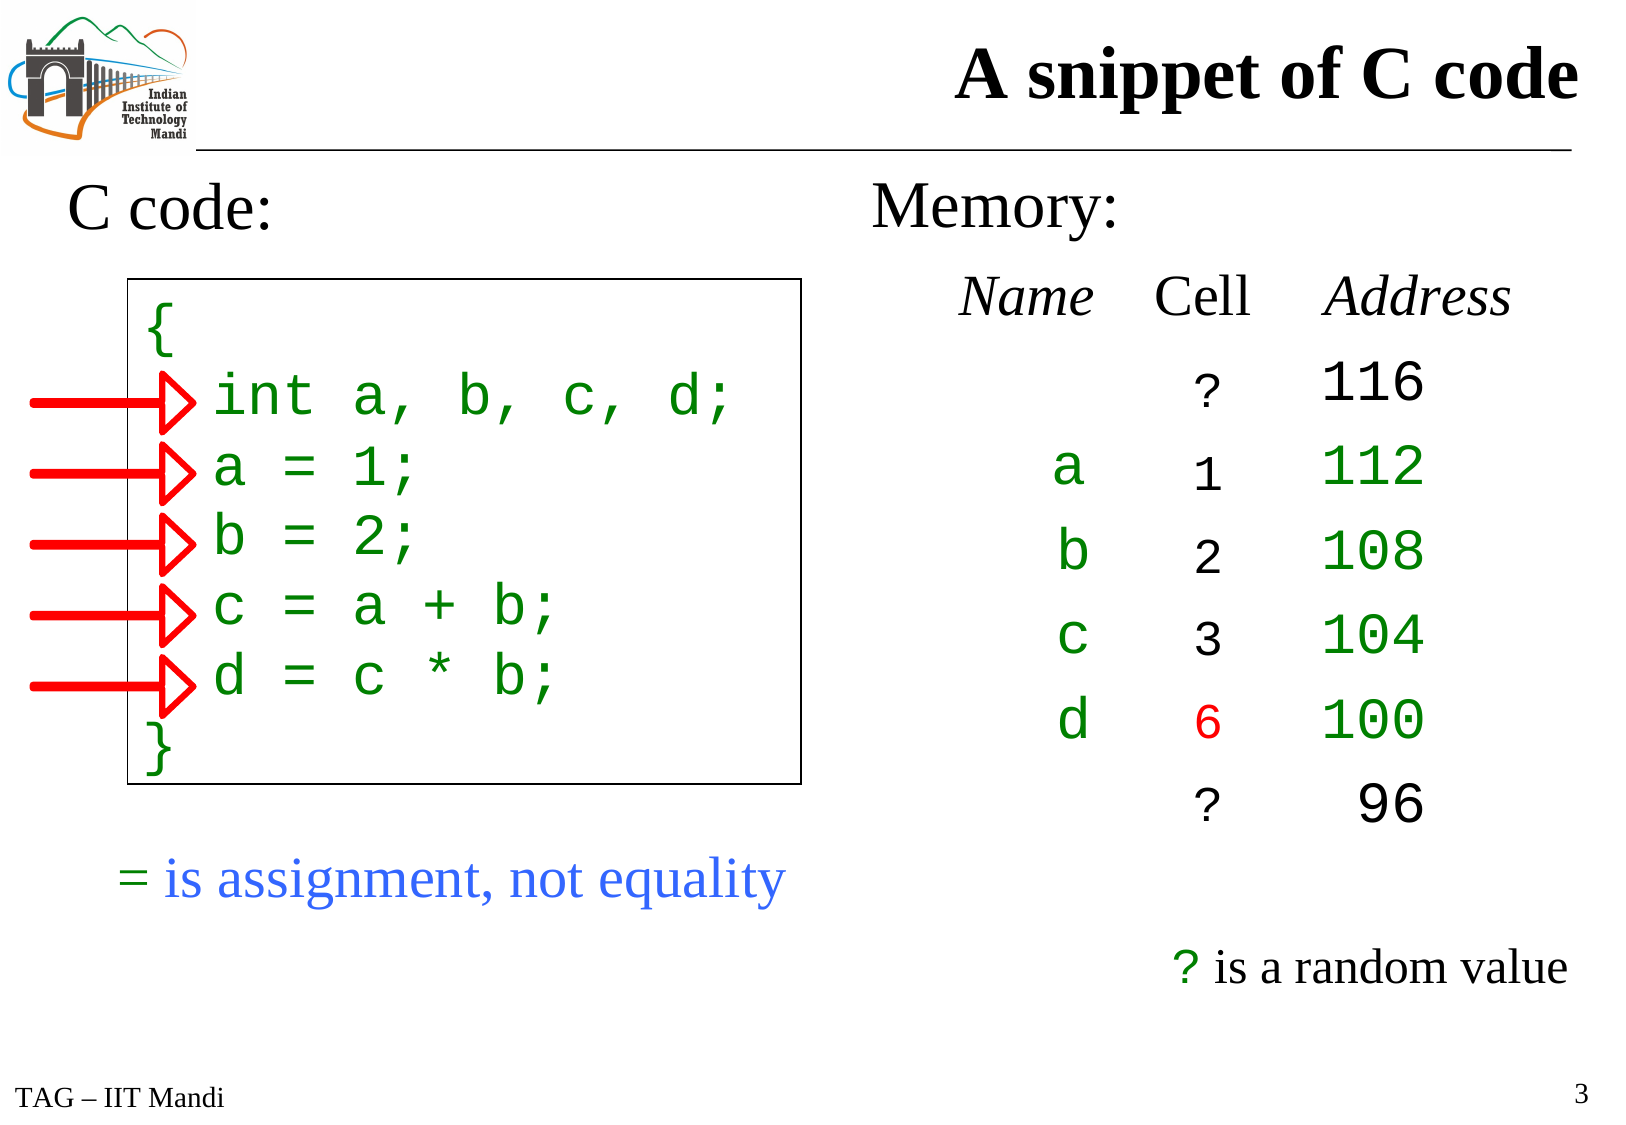

# A snippet of C code
Memory:
 Name	 Cell Address
 			116
 a				112
	 b				108
	 c				104
	 d				100
					 96
			? is a random value
C code:
= is assignment, not equality
{
 int a, b, c, d;
 a = 1;
 b = 2;
 c = a + b;
 d = c * b;
}
| ? |
| --- |
| ? |
| ? |
| ? |
| ? |
| ? |
| ? |
| --- |
| 1 |
| ? |
| ? |
| ? |
| ? |
| ? |
| --- |
| 1 |
| 2 |
| ? |
| ? |
| ? |
| ? |
| --- |
| 1 |
| 2 |
| 3 |
| ? |
| ? |
| ? |
| --- |
| 1 |
| 2 |
| 3 |
| 6 |
| ? |